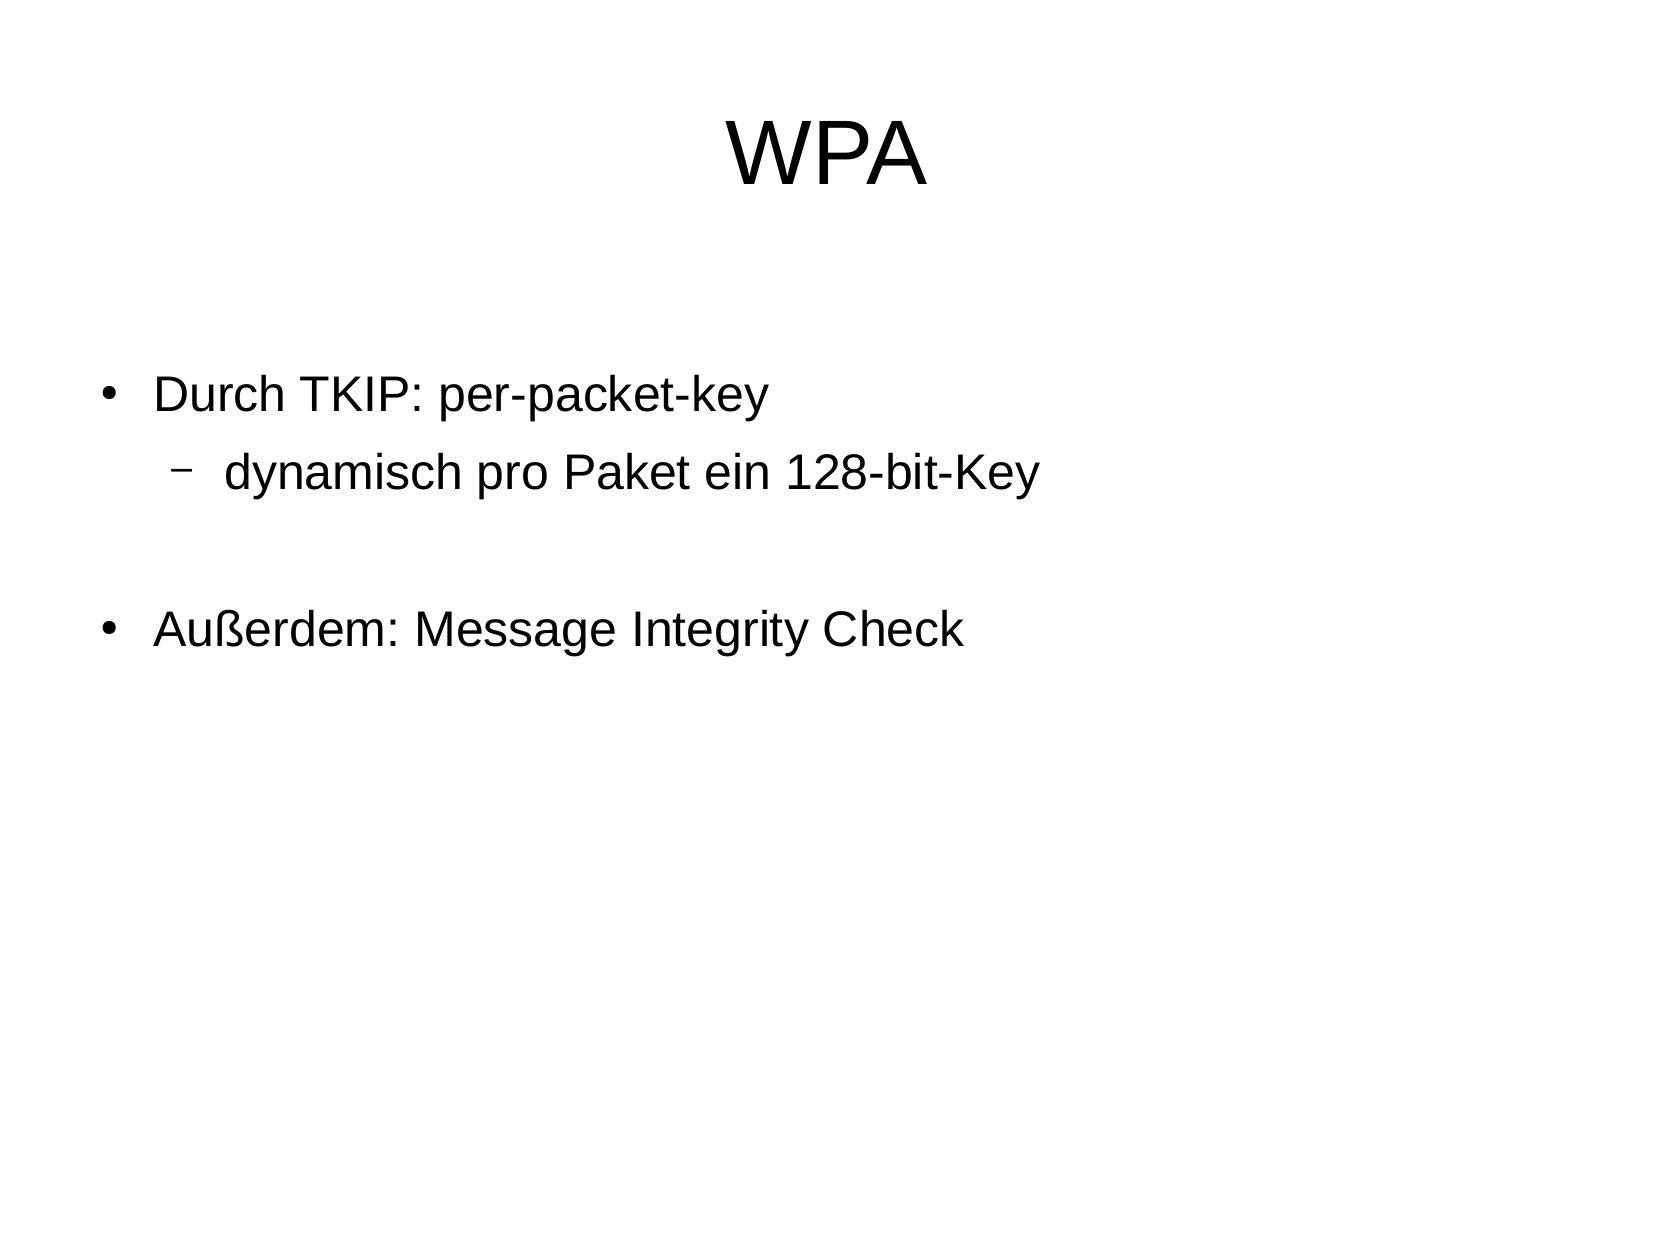

# WPA
Durch TKIP: per-packet-key
dynamisch pro Paket ein 128-bit-Key
Außerdem: Message Integrity Check